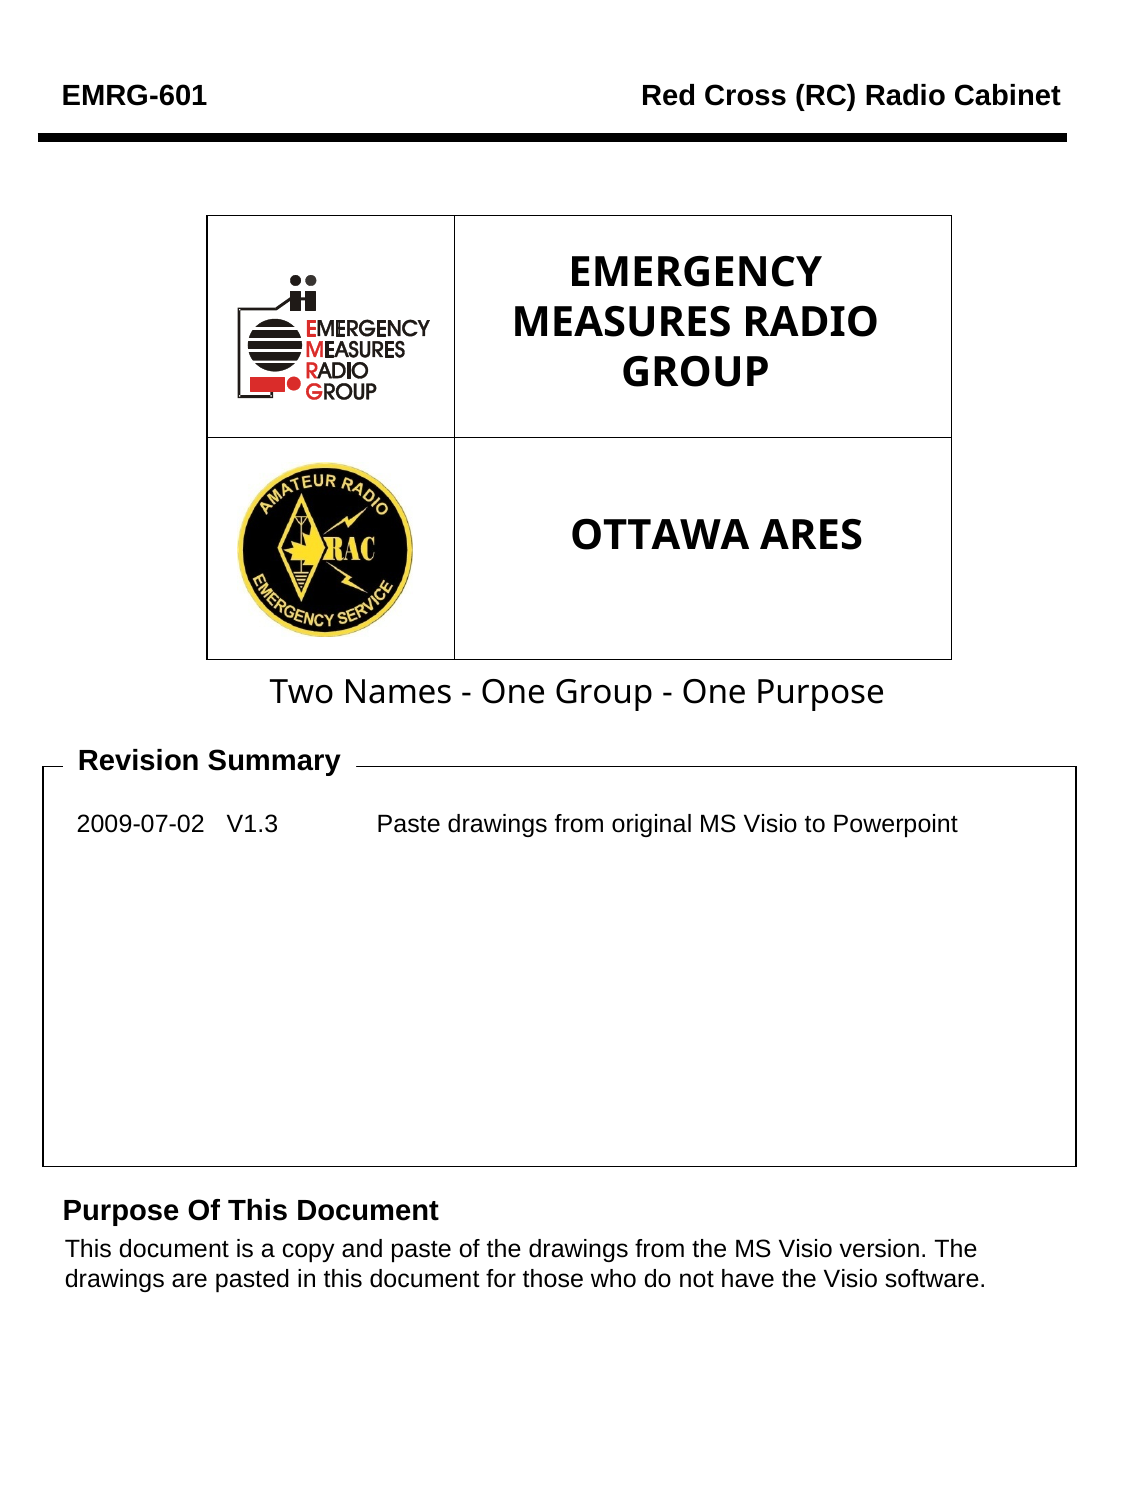

EMRG-601
Red Cross (RC) Radio Cabinet
EMERGENCY MEASURES RADIO GROUP
OTTAWA ARES
Two Names - One Group - One Purpose
Revision Summary
2009-07-02	V1.3	Paste drawings from original MS Visio to Powerpoint
Purpose Of This Document
This document is a copy and paste of the drawings from the MS Visio version. The drawings are pasted in this document for those who do not have the Visio software.